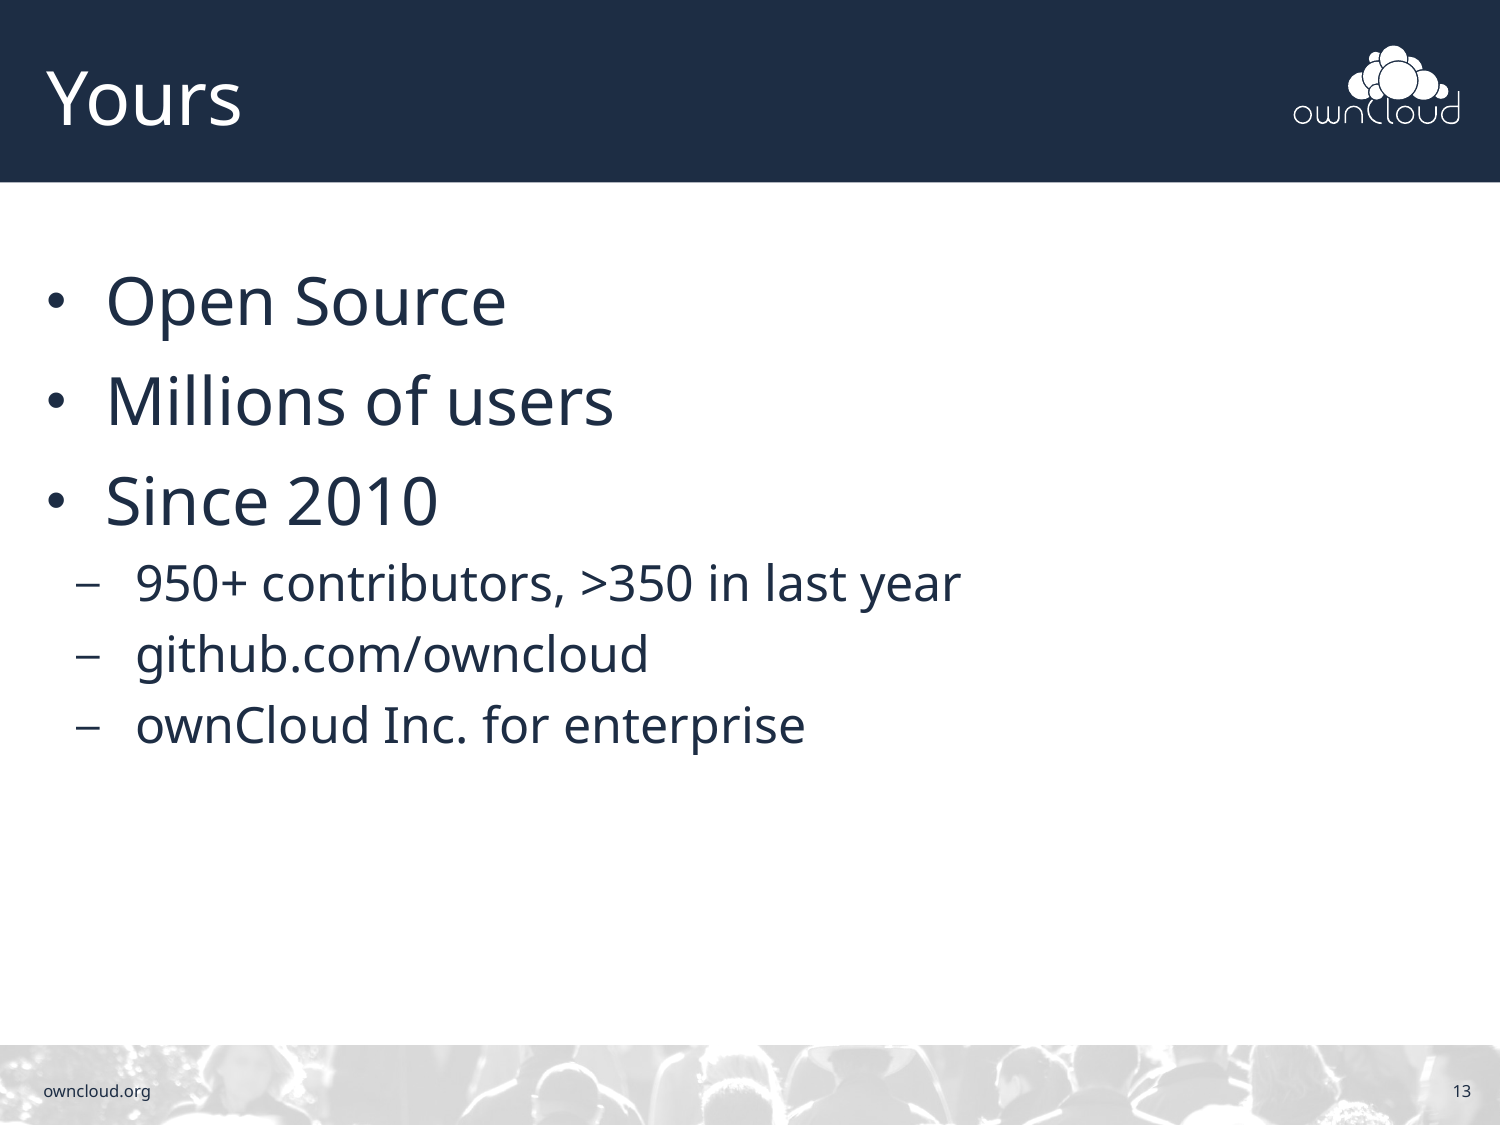

# Yours
Open Source
Millions of users
Since 2010
950+ contributors, >350 in last year
github.com/owncloud
ownCloud Inc. for enterprise